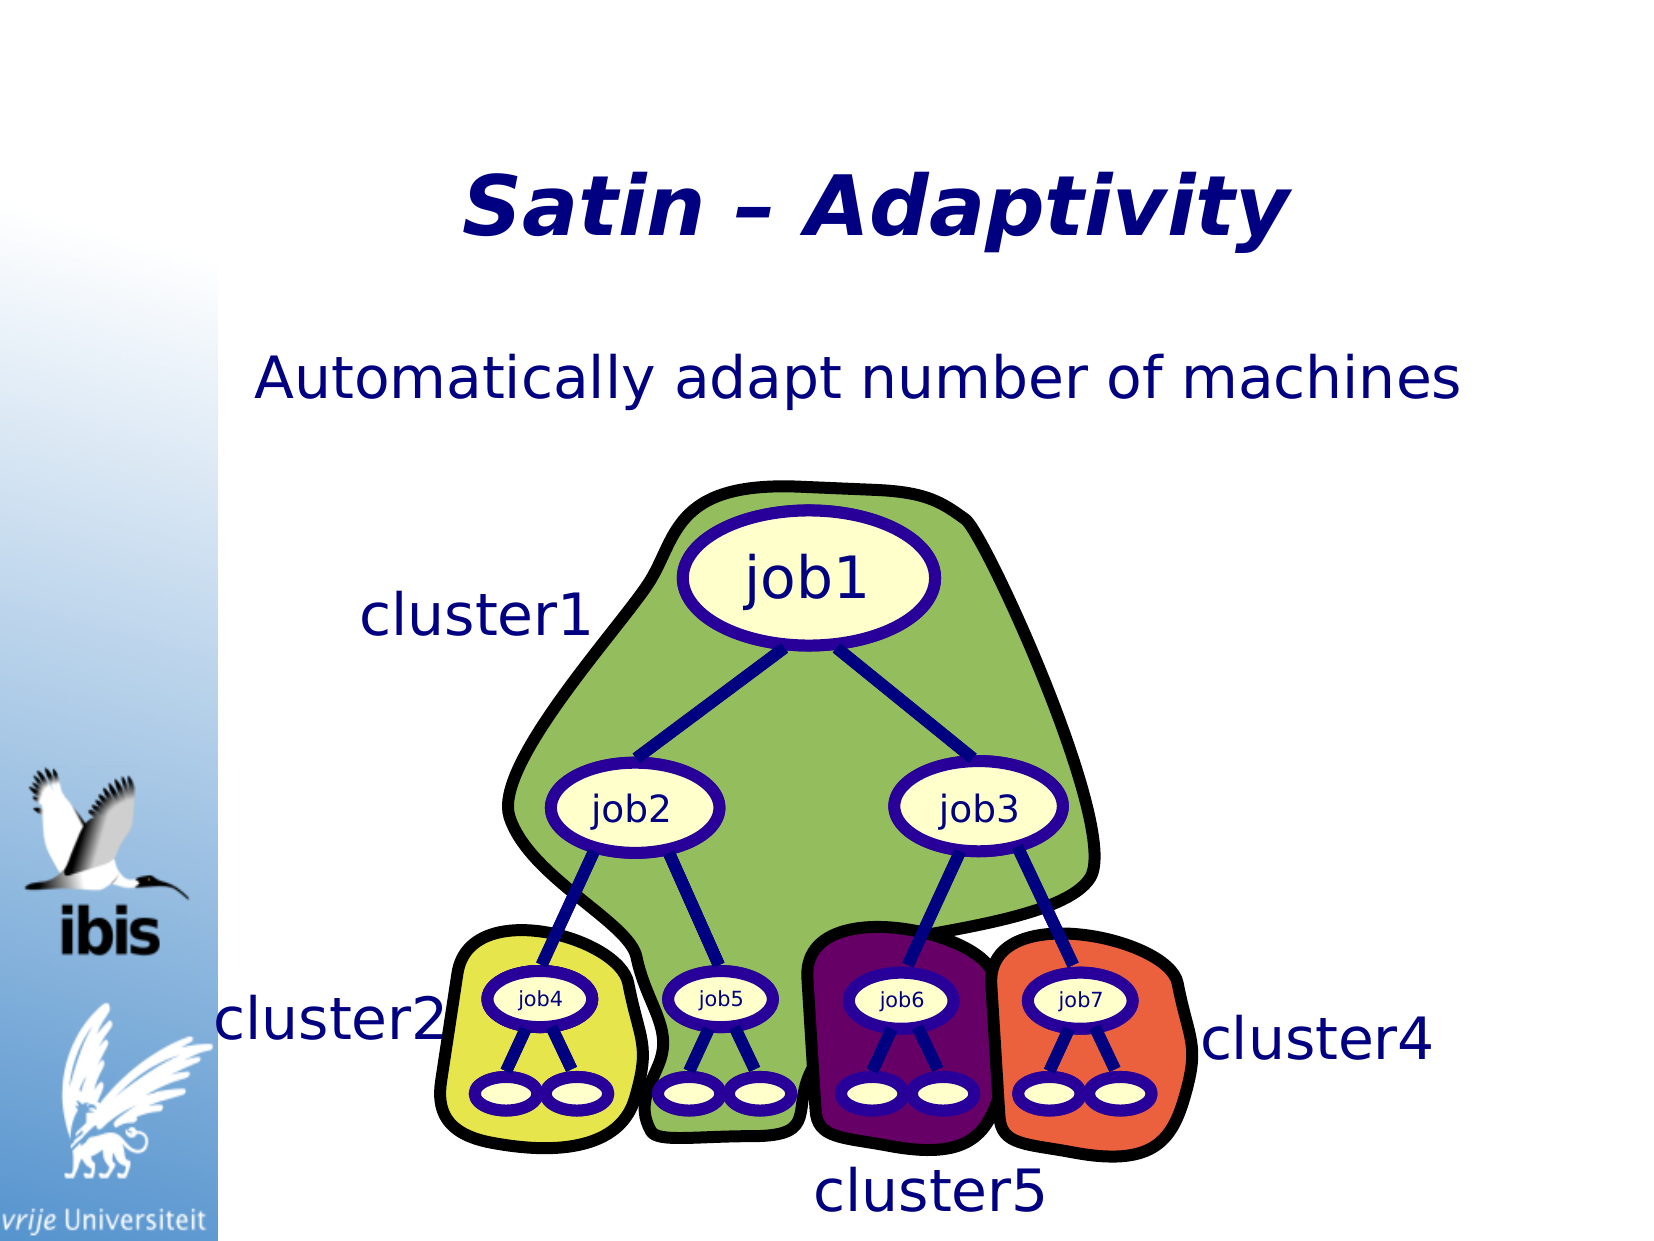

# Satin – Adaptivity
Automatically adapt number of machines
job1
job1
cluster1
job2
job2
job3
job3
cluster2
job4
job4
job4
job4
job5
job5
job6
job7
job6
job7
cluster4
cluster5